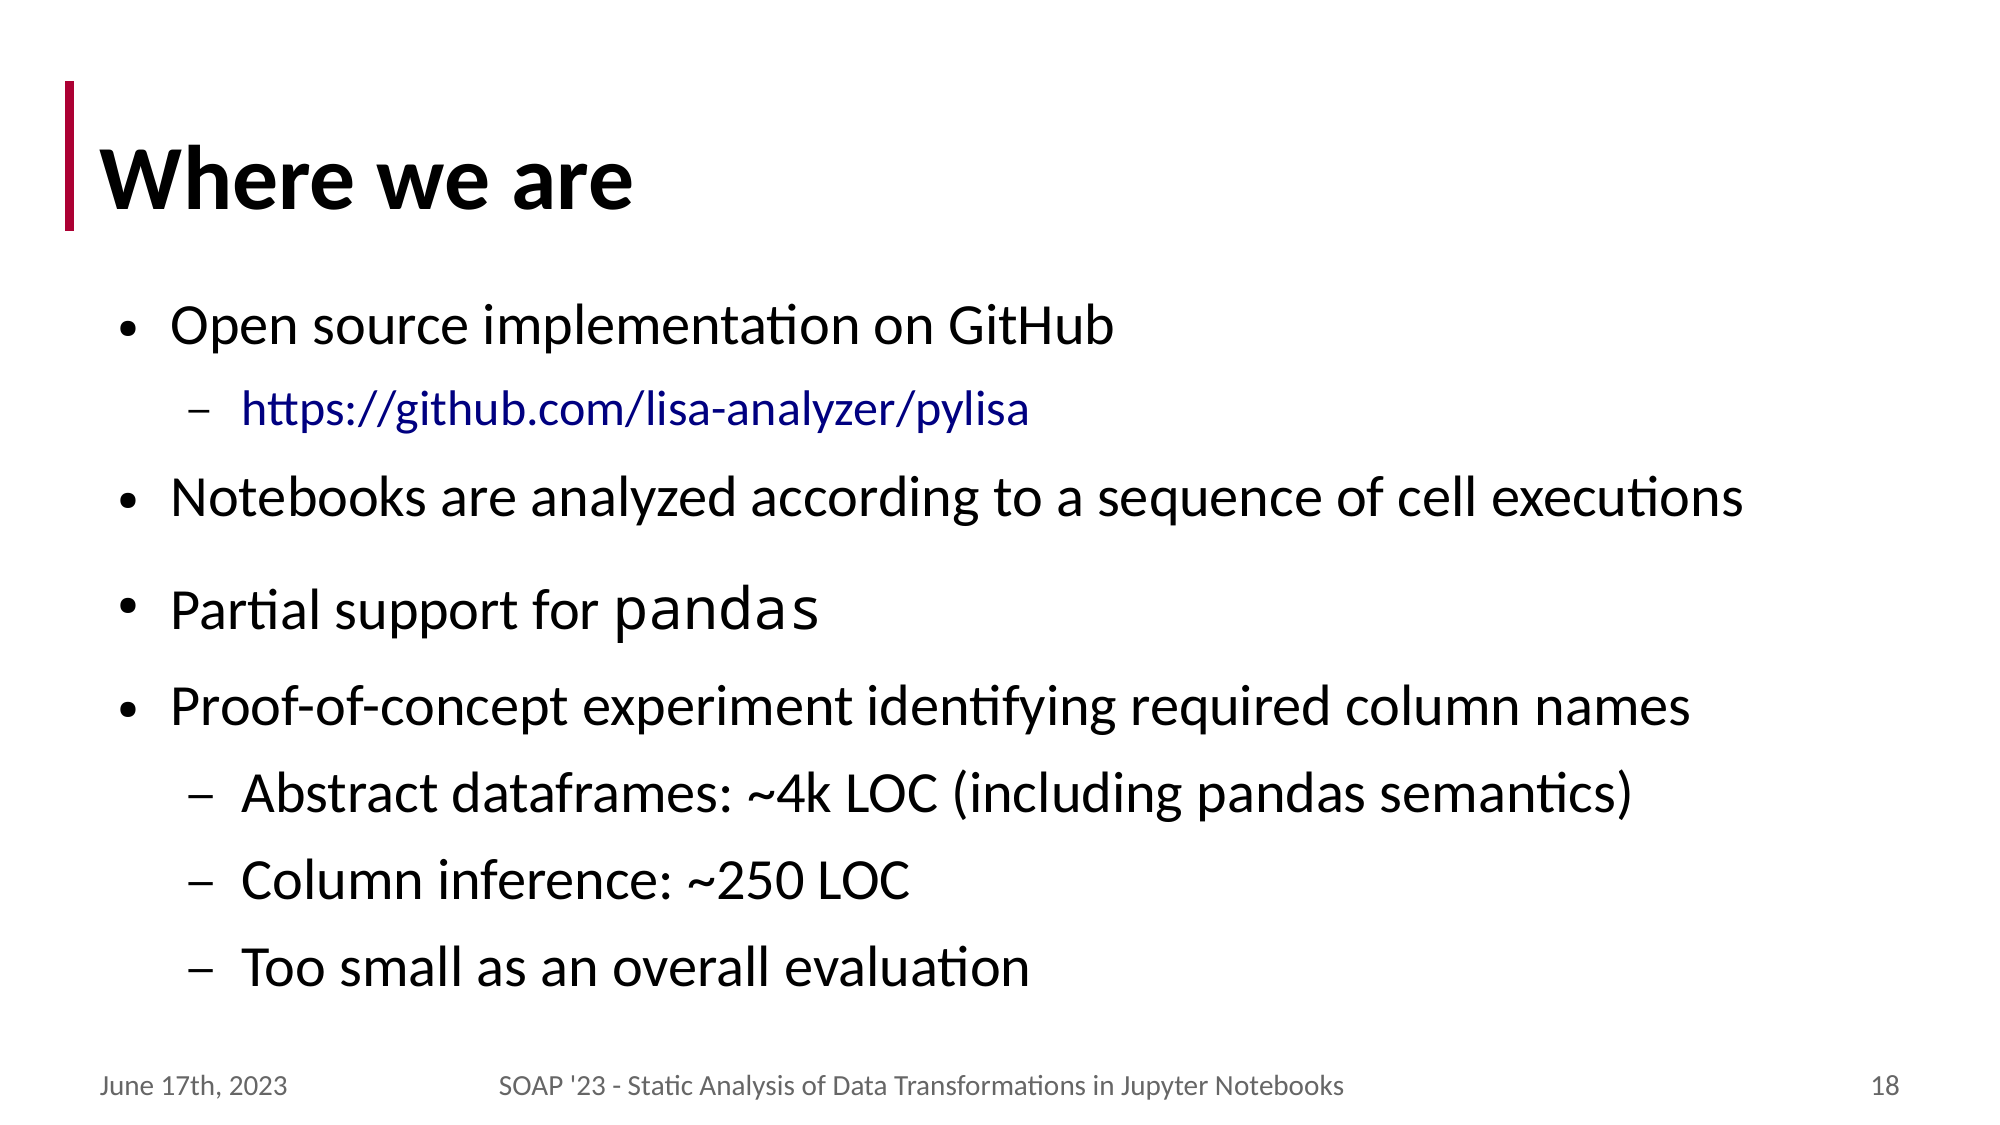

# Where we are
Open source implementation on GitHub
https://github.com/lisa-analyzer/pylisa
Notebooks are analyzed according to a sequence of cell executions
Partial support for pandas
Proof-of-concept experiment identifying required column names
Abstract dataframes: ~4k LOC (including pandas semantics)
Column inference: ~250 LOC
Too small as an overall evaluation
June 17th, 2023
SOAP '23 - Static Analysis of Data Transformations in Jupyter Notebooks
18